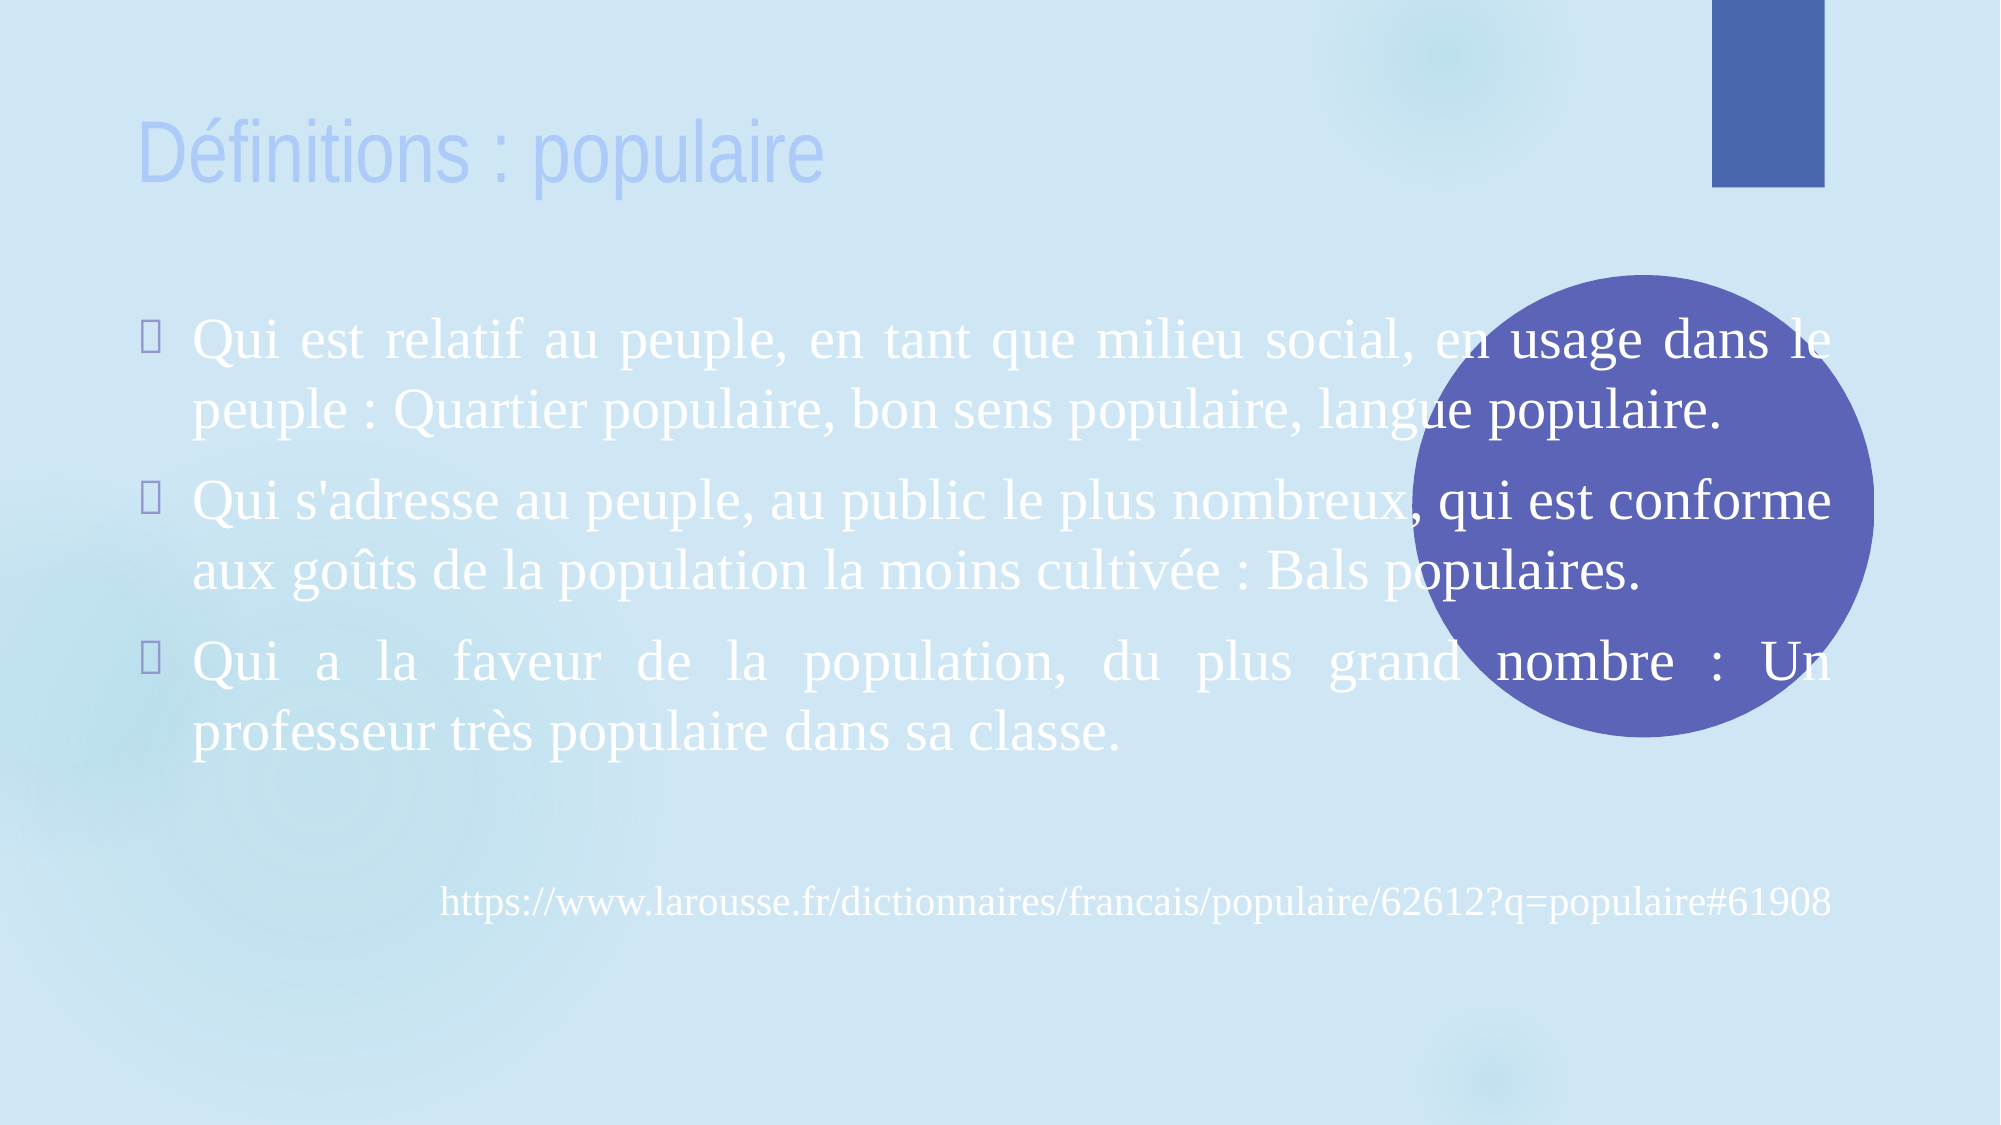

# Définitions : populaire
Qui est relatif au peuple, en tant que milieu social, en usage dans le peuple : Quartier populaire, bon sens populaire, langue populaire.
Qui s'adresse au peuple, au public le plus nombreux, qui est conforme aux goûts de la population la moins cultivée : Bals populaires.
Qui a la faveur de la population, du plus grand nombre : Un professeur très populaire dans sa classe.
https://www.larousse.fr/dictionnaires/francais/populaire/62612?q=populaire#61908